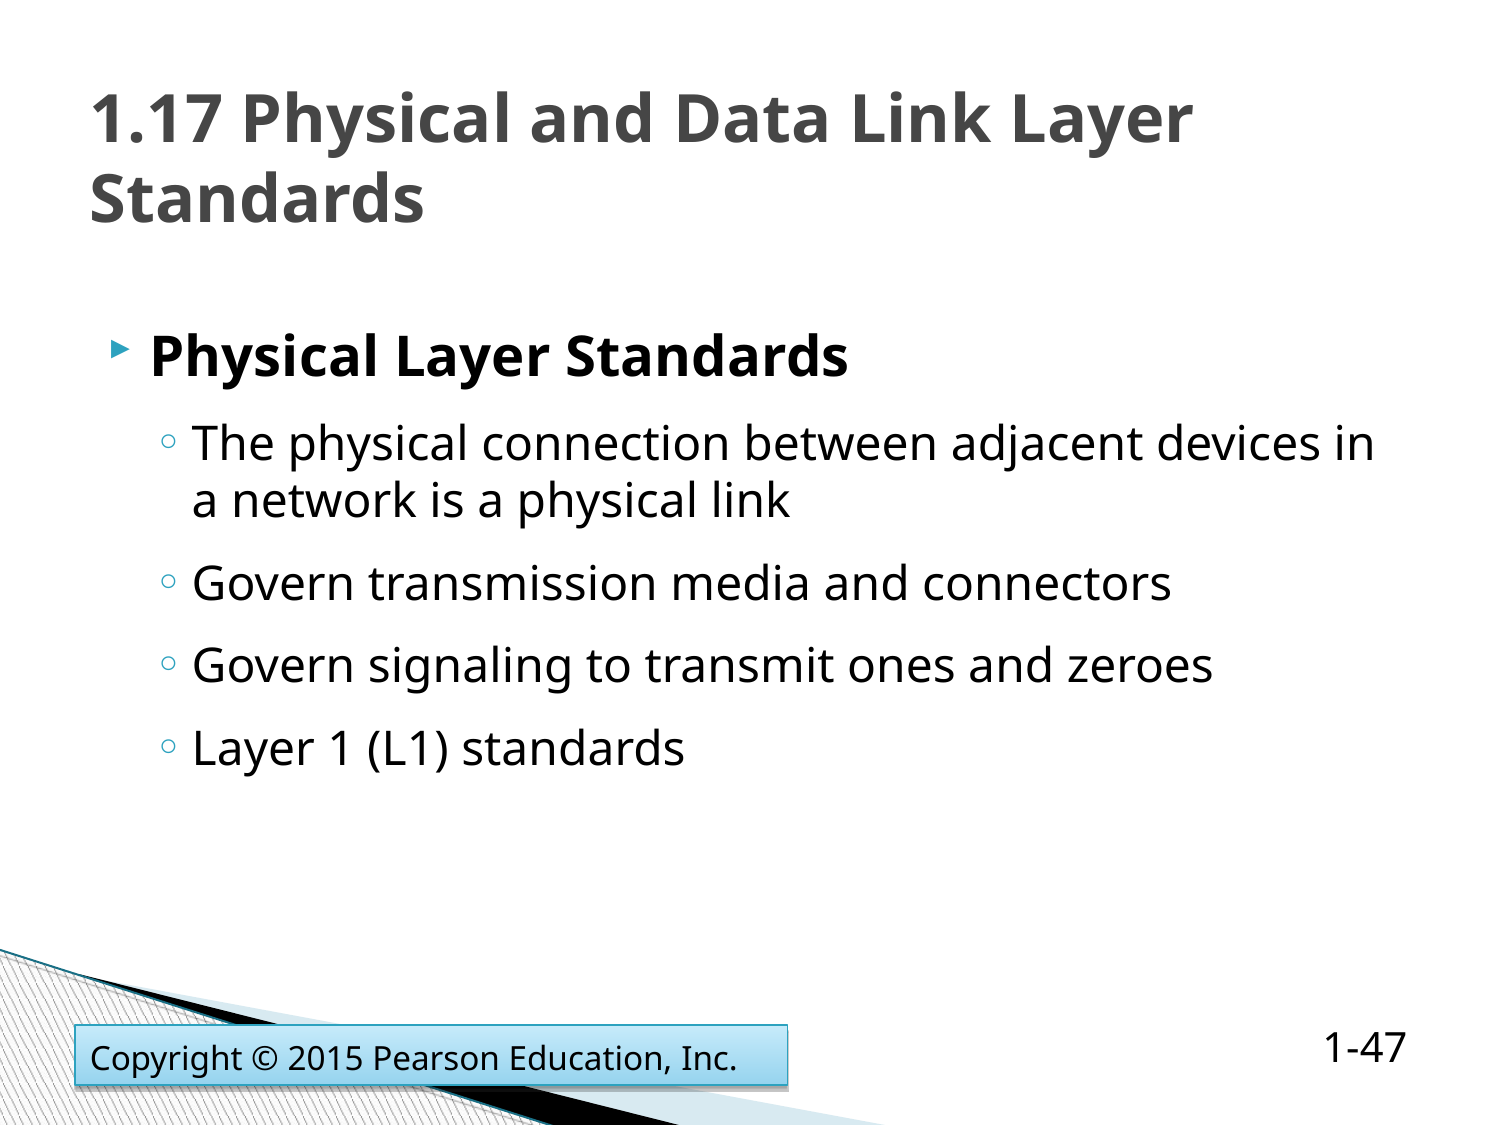

# 1.17 Physical and Data Link Layer Standards
Physical Layer Standards
The physical connection between adjacent devices in a network is a physical link
Govern transmission media and connectors
Govern signaling to transmit ones and zeroes
Layer 1 (L1) standards
Copyright © 2015 Pearson Education, Inc.